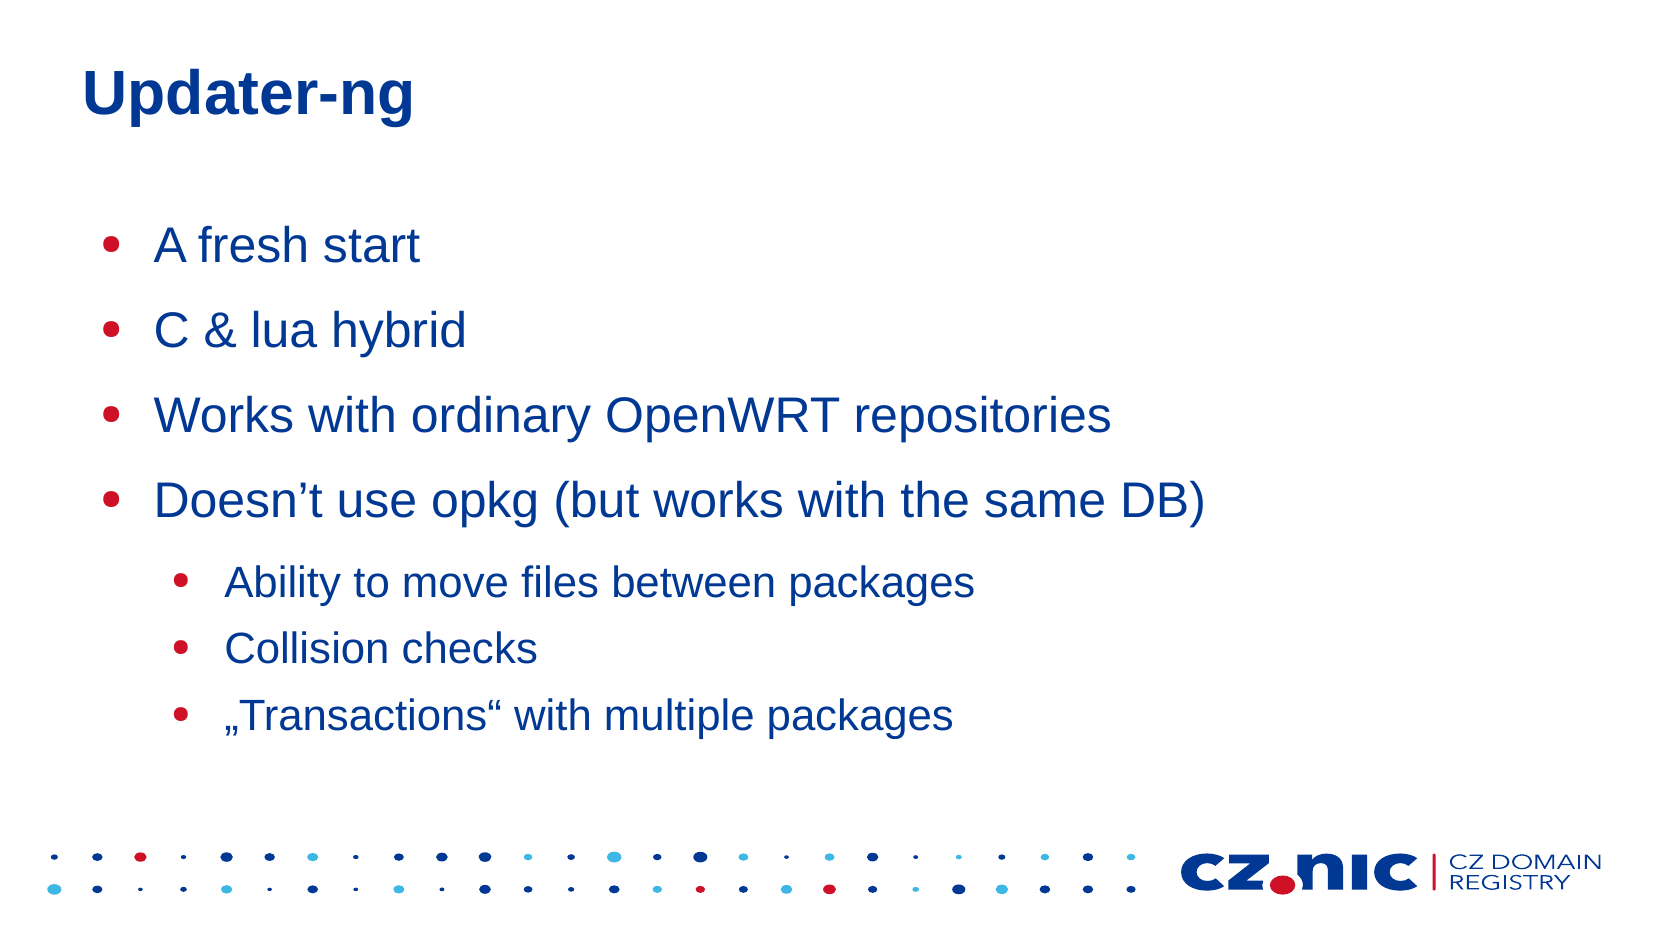

# Updater-ng
A fresh start
C & lua hybrid
Works with ordinary OpenWRT repositories
Doesn’t use opkg (but works with the same DB)
Ability to move files between packages
Collision checks
„Transactions“ with multiple packages